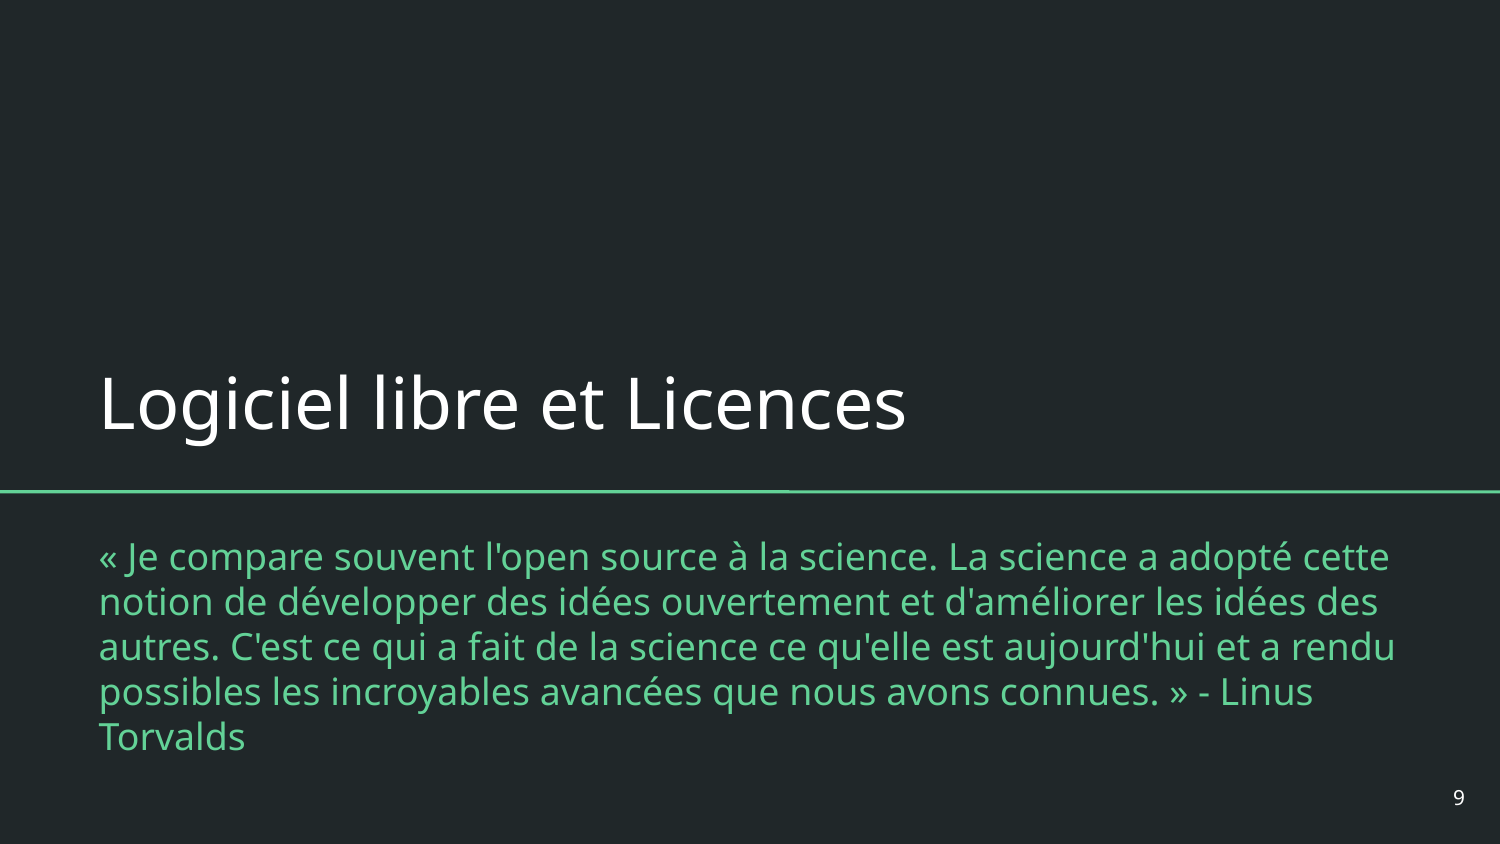

# Logiciel libre et Licences
« Je compare souvent l'open source à la science. La science a adopté cette notion de développer des idées ouvertement et d'améliorer les idées des autres. C'est ce qui a fait de la science ce qu'elle est aujourd'hui et a rendu possibles les incroyables avancées que nous avons connues. » - Linus Torvalds